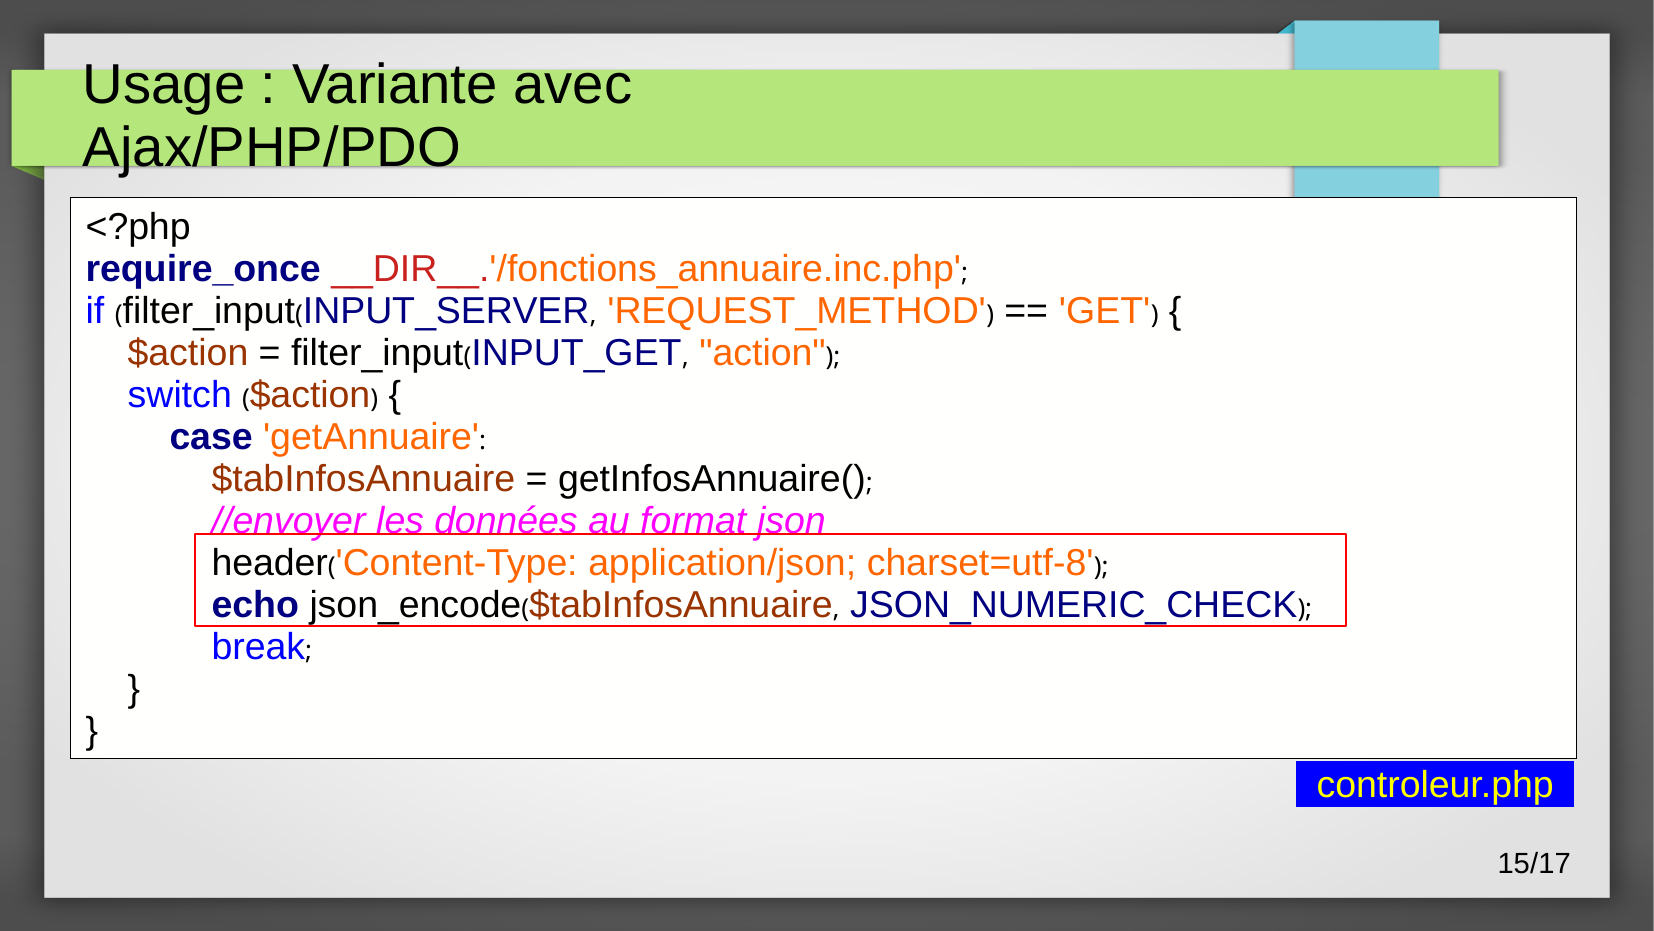

# Usage : Variante avec Ajax/PHP/PDO
<?php
require_once __DIR__.'/fonctions_annuaire.inc.php';
if (filter_input(INPUT_SERVER, 'REQUEST_METHOD') == 'GET') {
 $action = filter_input(INPUT_GET, "action");
 switch ($action) {
 case 'getAnnuaire':
 $tabInfosAnnuaire = getInfosAnnuaire();
 //envoyer les données au format json
 header('Content-Type: application/json; charset=utf-8');
 echo json_encode($tabInfosAnnuaire, JSON_NUMERIC_CHECK);
 break;
 }
}
controleur.php
15